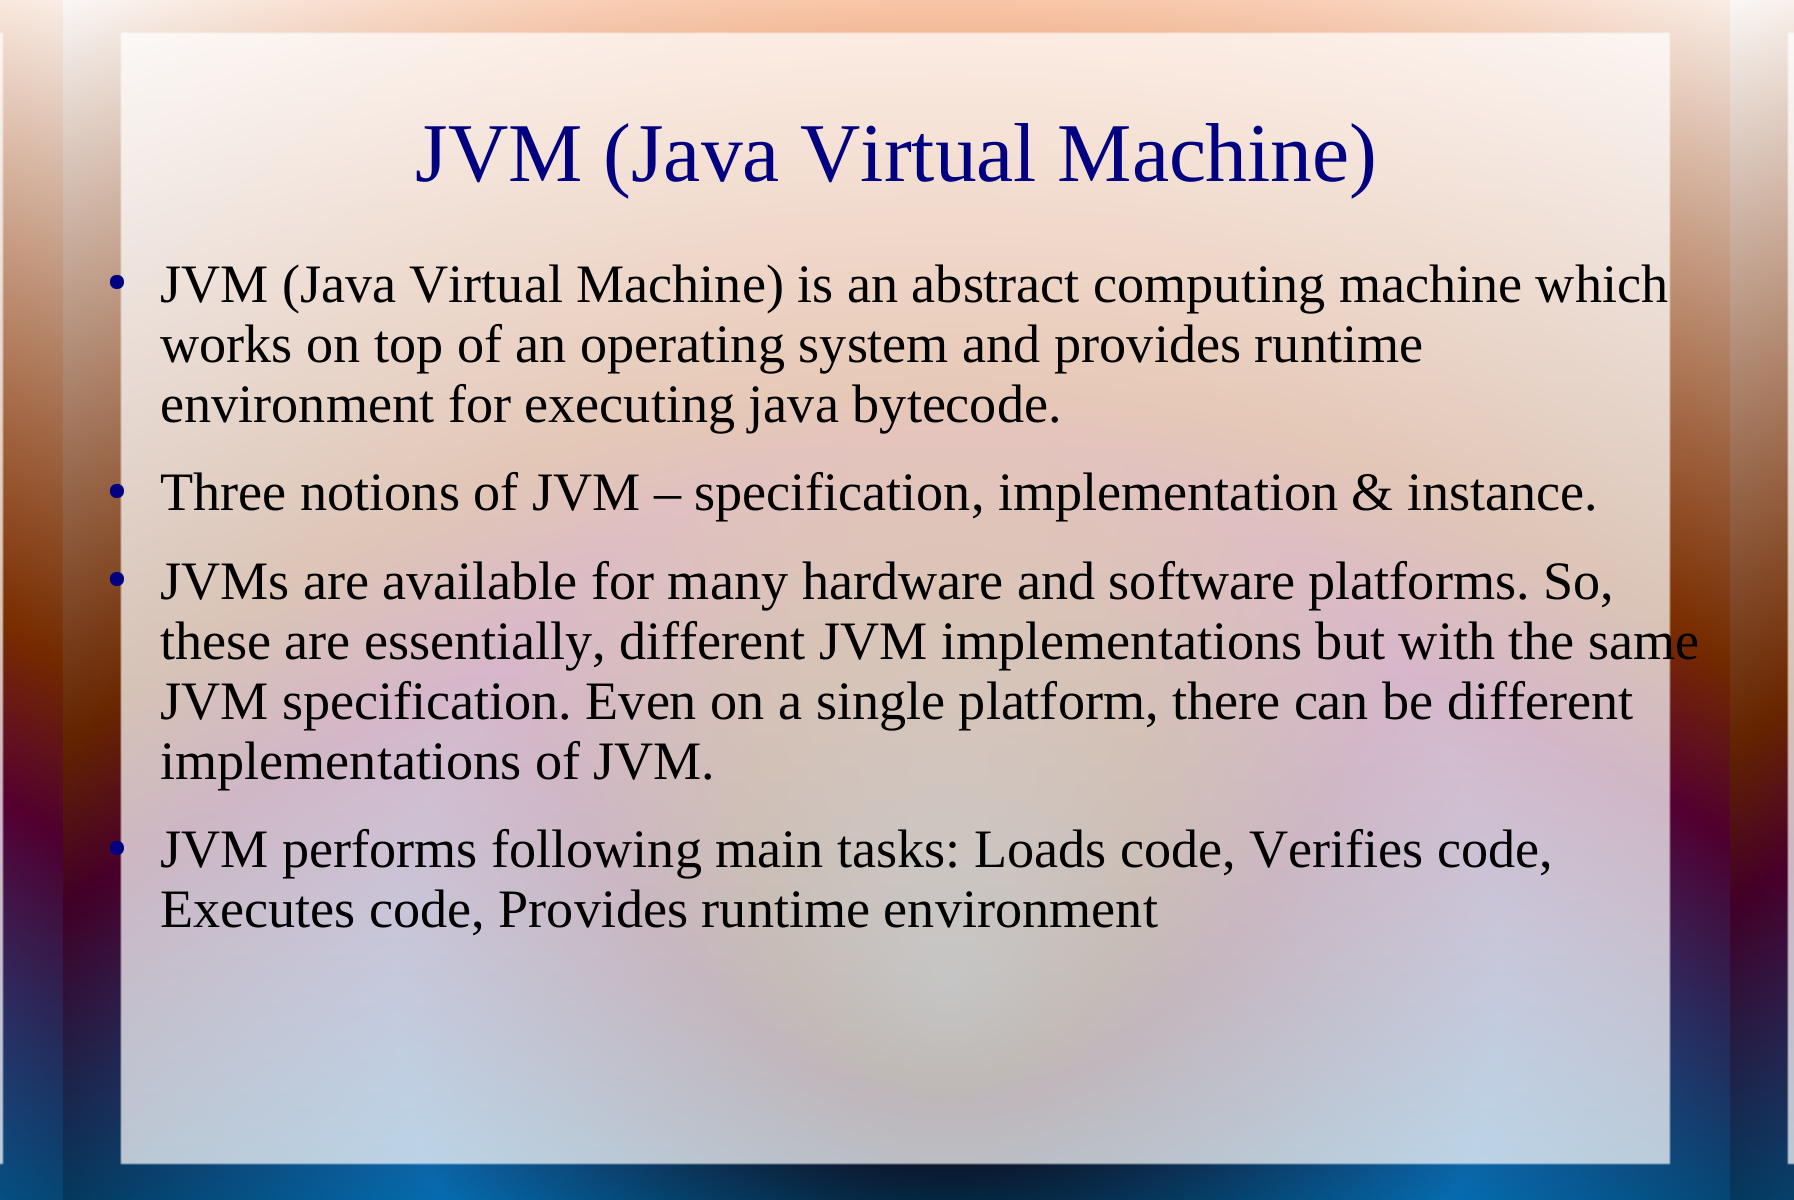

# JVM (Java Virtual Machine)
JVM (Java Virtual Machine) is an abstract computing machine which works on top of an operating system and provides runtime environment for executing java bytecode.
Three notions of JVM – specification, implementation & instance.
JVMs are available for many hardware and software platforms. So, these are essentially, different JVM implementations but with the same JVM specification. Even on a single platform, there can be different implementations of JVM.
JVM performs following main tasks: Loads code, Verifies code, Executes code, Provides runtime environment